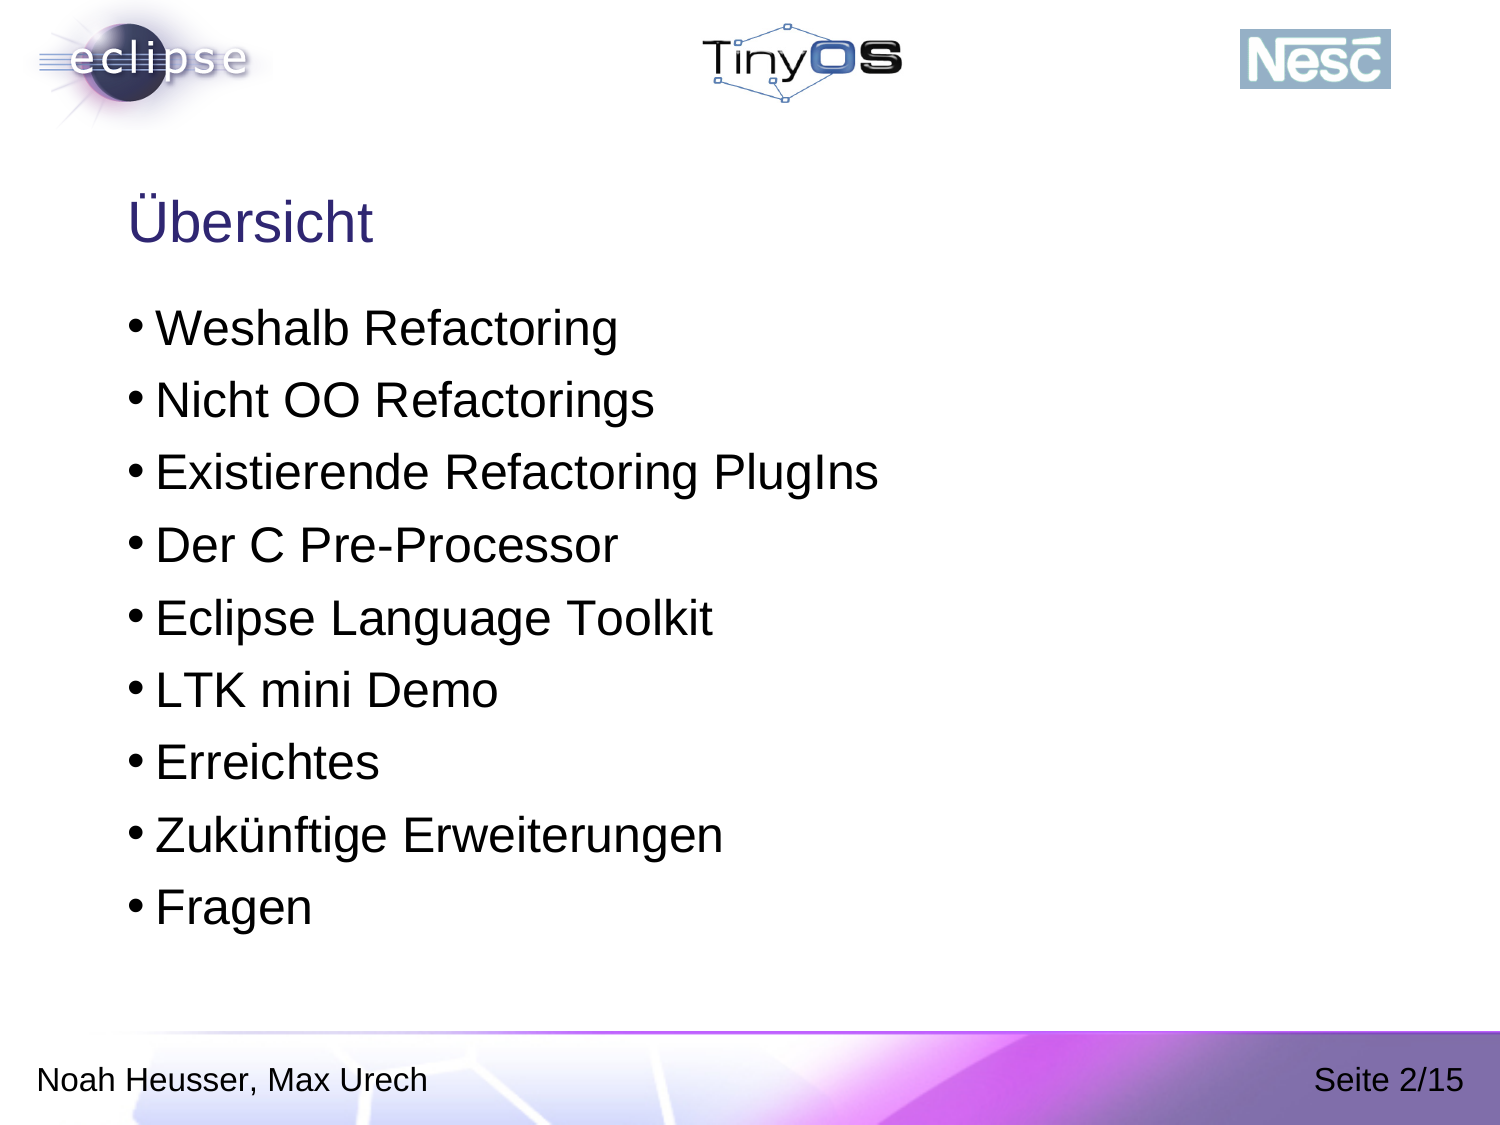

# Übersicht
Weshalb Refactoring
Nicht OO Refactorings
Existierende Refactoring PlugIns
Der C Pre-Processor
Eclipse Language Toolkit
LTK mini Demo
Erreichtes
Zukünftige Erweiterungen
Fragen